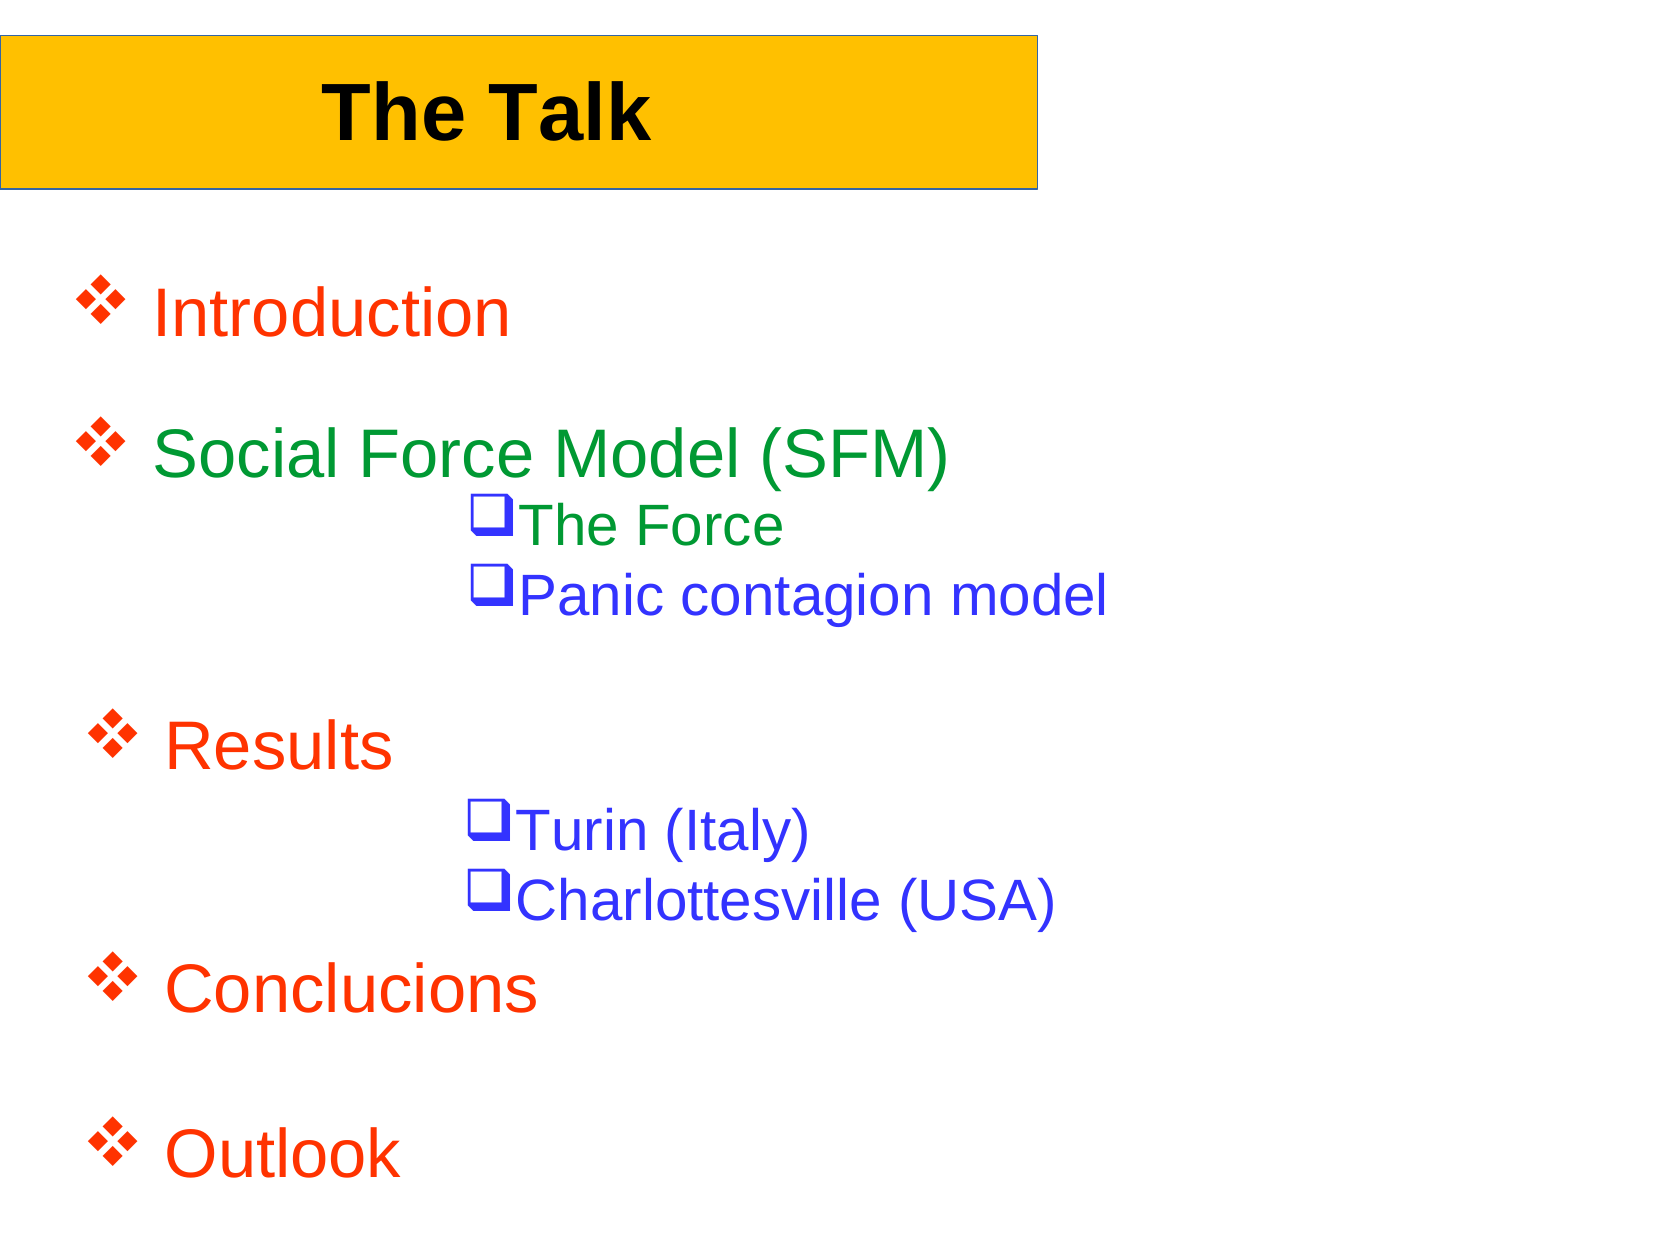

The Talk
 Introduction
 Social Force Model (SFM)
The Force
Panic contagion model
 Results
Turin (Italy)
Charlottesville (USA)
 Conclucions
 Outlook